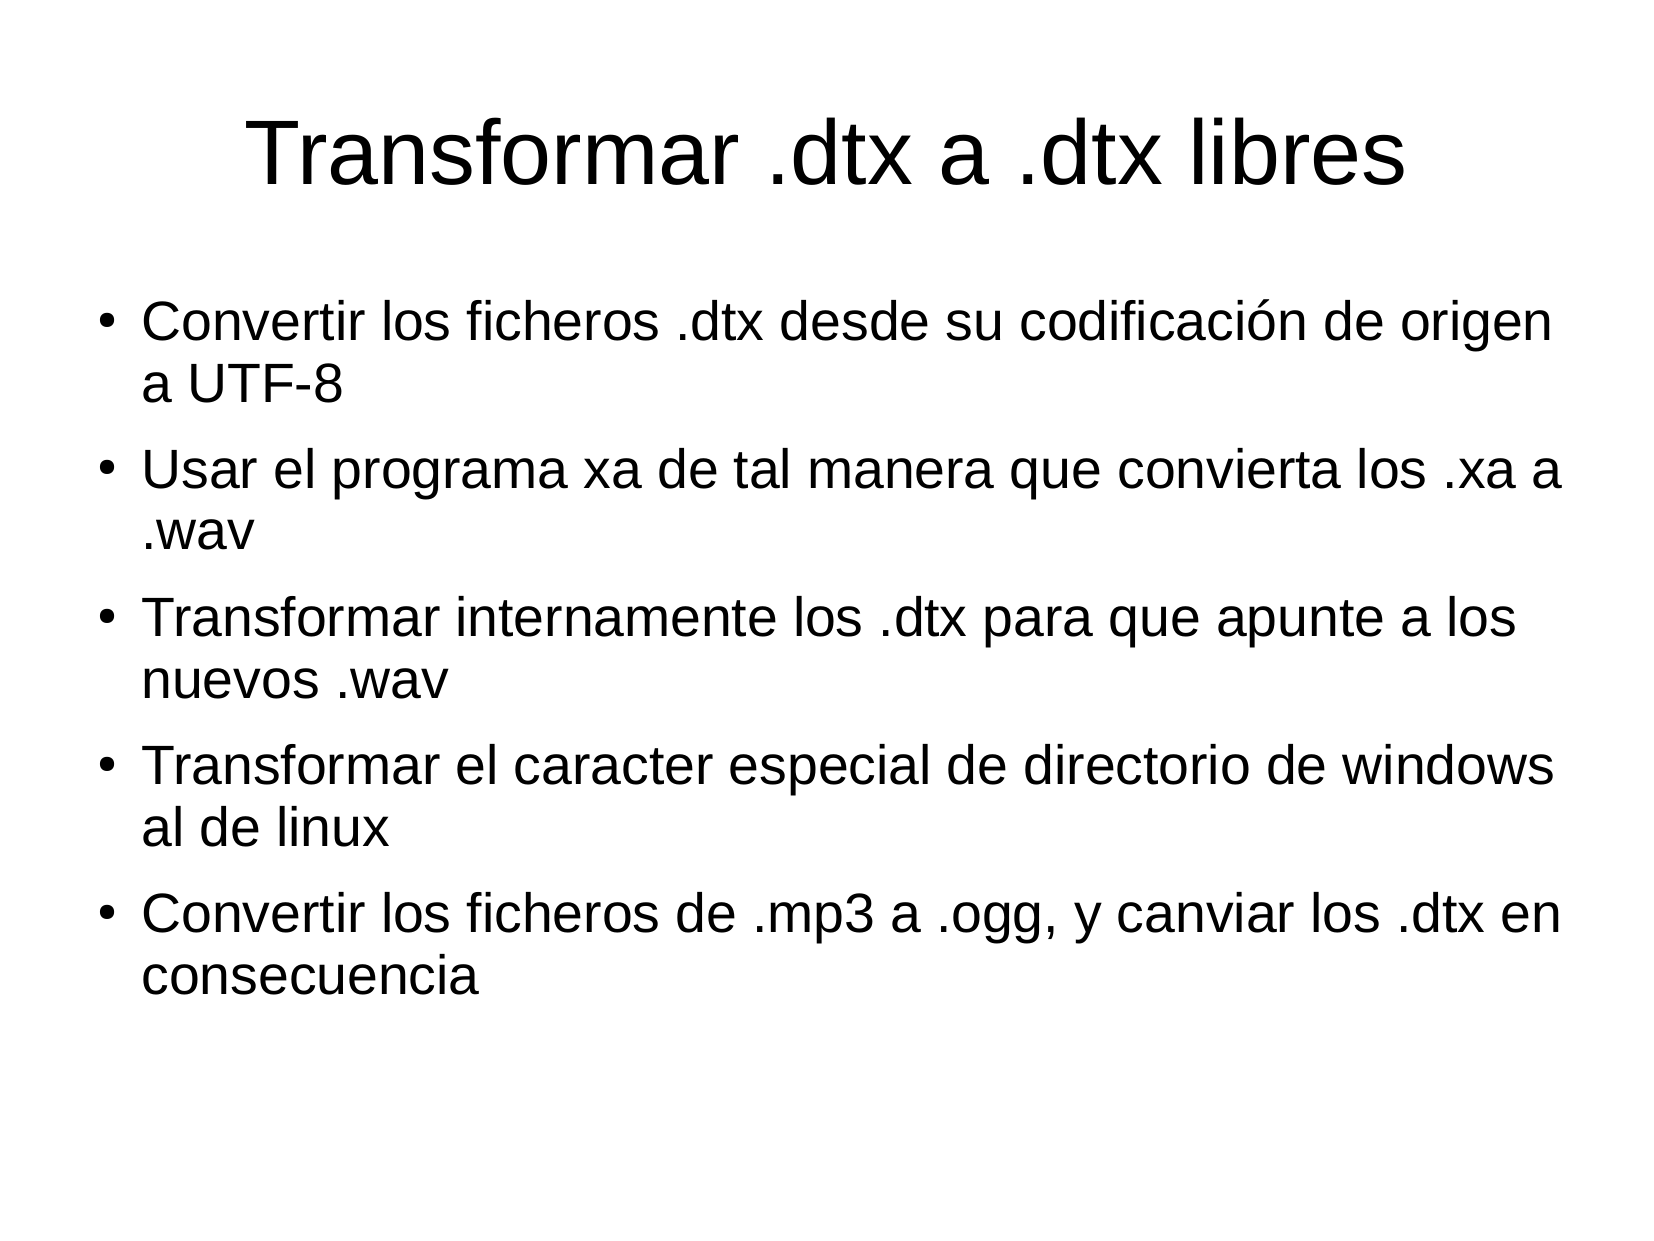

# Transformar .dtx a .dtx libres
Convertir los ficheros .dtx desde su codificación de origen a UTF-8
Usar el programa xa de tal manera que convierta los .xa a .wav
Transformar internamente los .dtx para que apunte a los nuevos .wav
Transformar el caracter especial de directorio de windows al de linux
Convertir los ficheros de .mp3 a .ogg, y canviar los .dtx en consecuencia